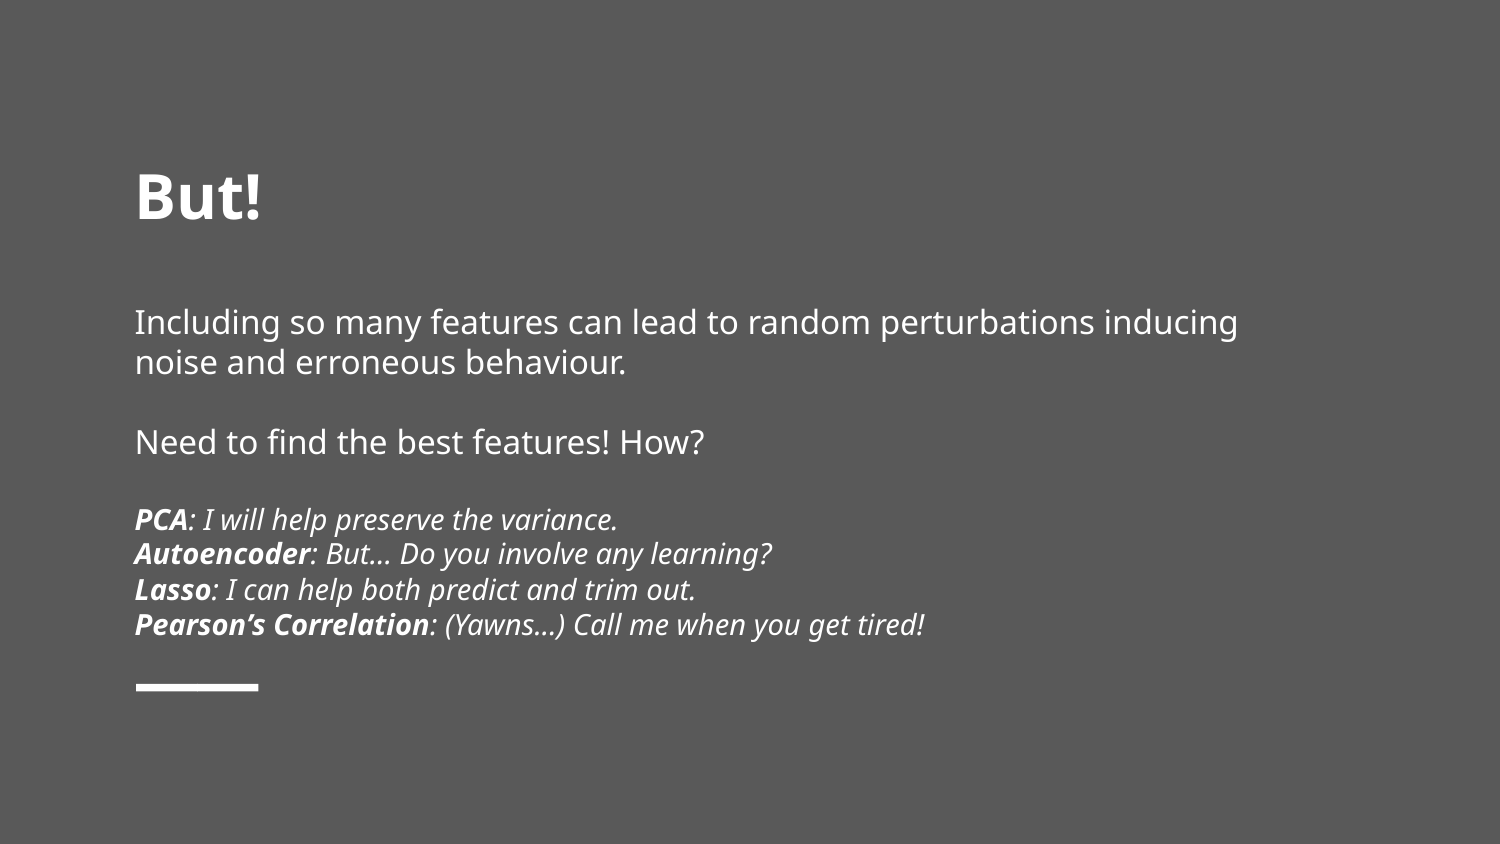

# But!
Including so many features can lead to random perturbations inducing noise and erroneous behaviour.
Need to find the best features! How?
PCA: I will help preserve the variance.
Autoencoder: But… Do you involve any learning?
Lasso: I can help both predict and trim out.
Pearson’s Correlation: (Yawns...) Call me when you get tired!